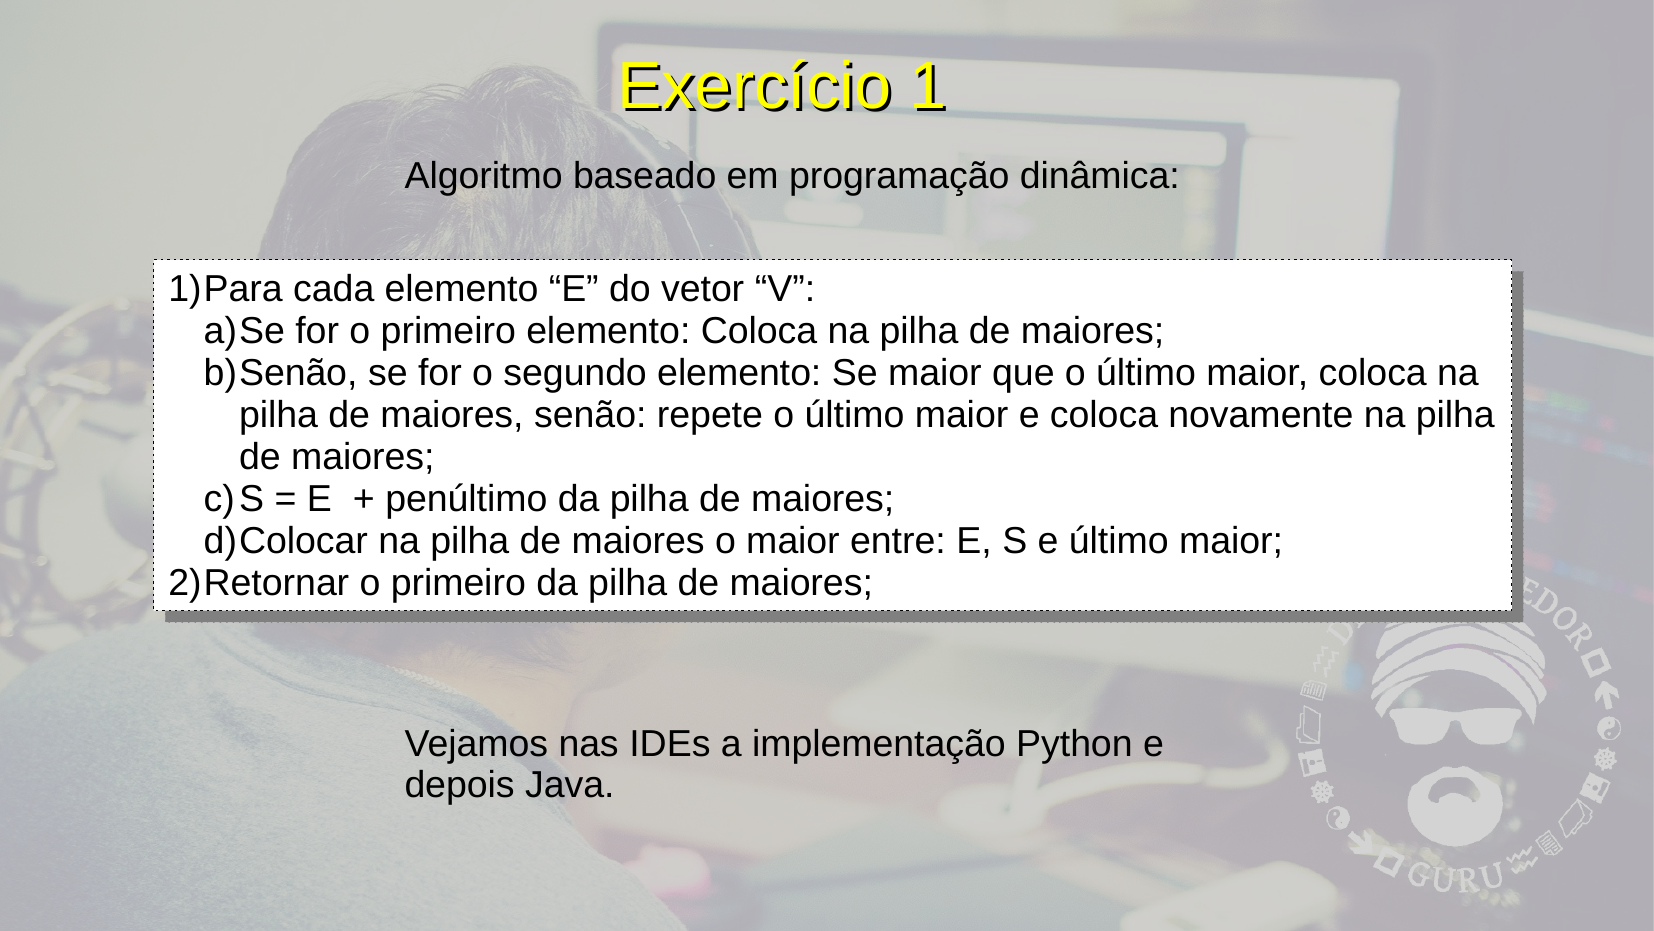

Exercício 1
Algoritmo baseado em programação dinâmica:
Para cada elemento “E” do vetor “V”:
Se for o primeiro elemento: Coloca na pilha de maiores;
Senão, se for o segundo elemento: Se maior que o último maior, coloca na pilha de maiores, senão: repete o último maior e coloca novamente na pilha de maiores;
S = E + penúltimo da pilha de maiores;
Colocar na pilha de maiores o maior entre: E, S e último maior;
Retornar o primeiro da pilha de maiores;
Vejamos nas IDEs a implementação Python e depois Java.